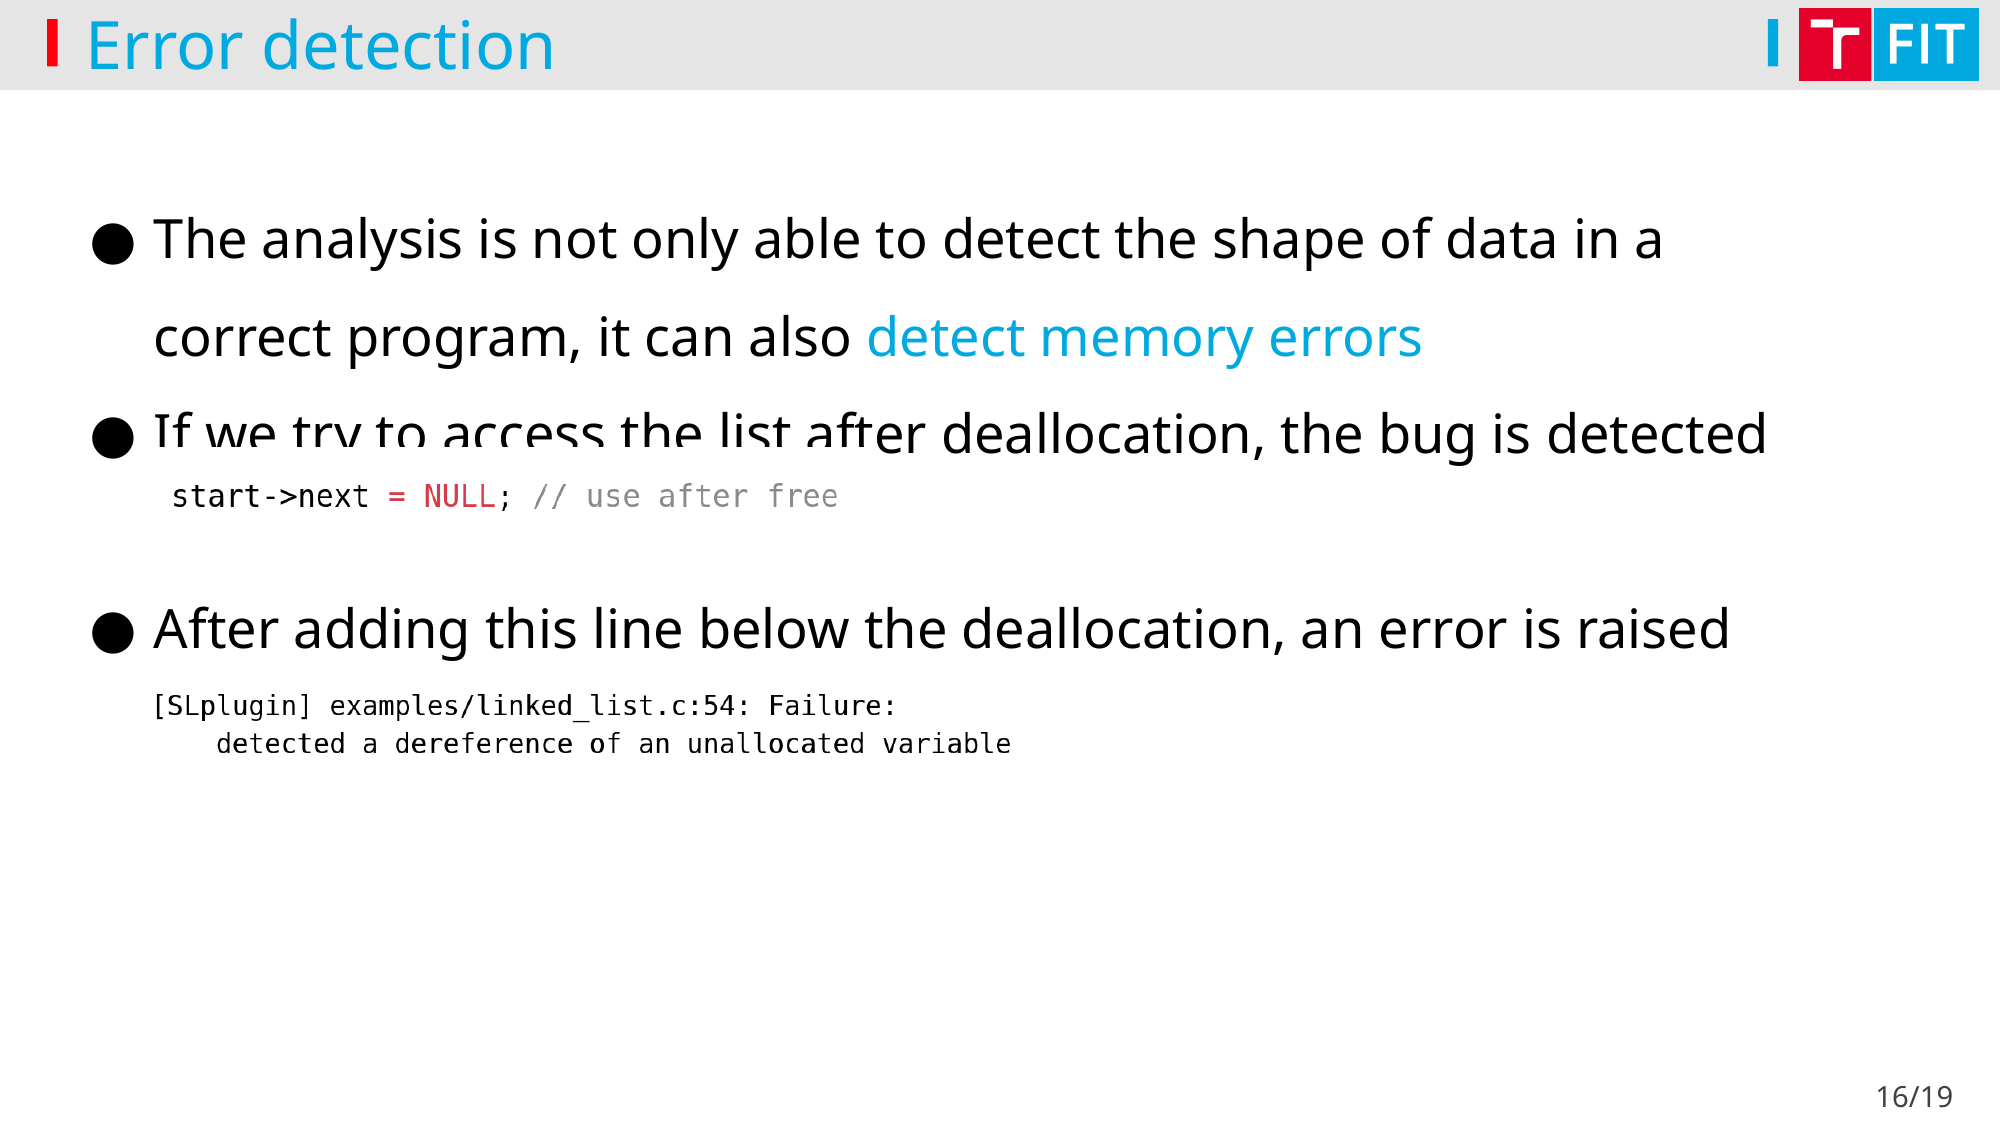

# Error detection
The analysis is not only able to detect the shape of data in a correct program, it can also detect memory errors
If we try to access the list after deallocation, the bug is detected
After adding this line below the deallocation, an error is raised